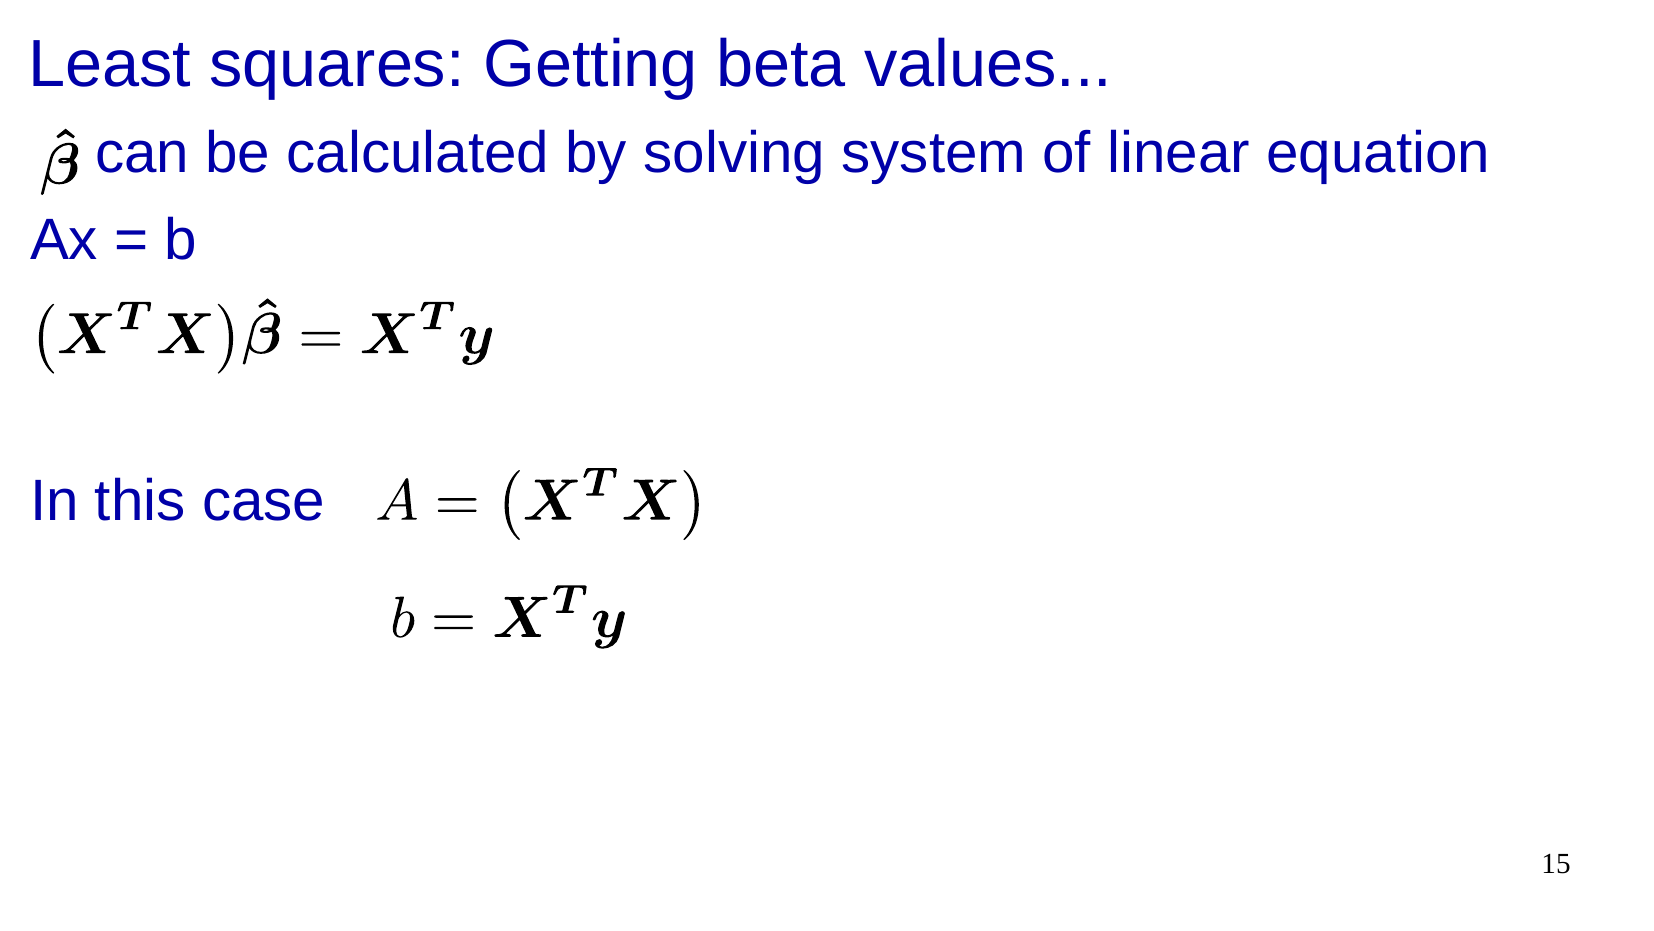

# Least squares: Getting beta values...
 can be calculated by solving system of linear equation
Ax = b
In this case
15